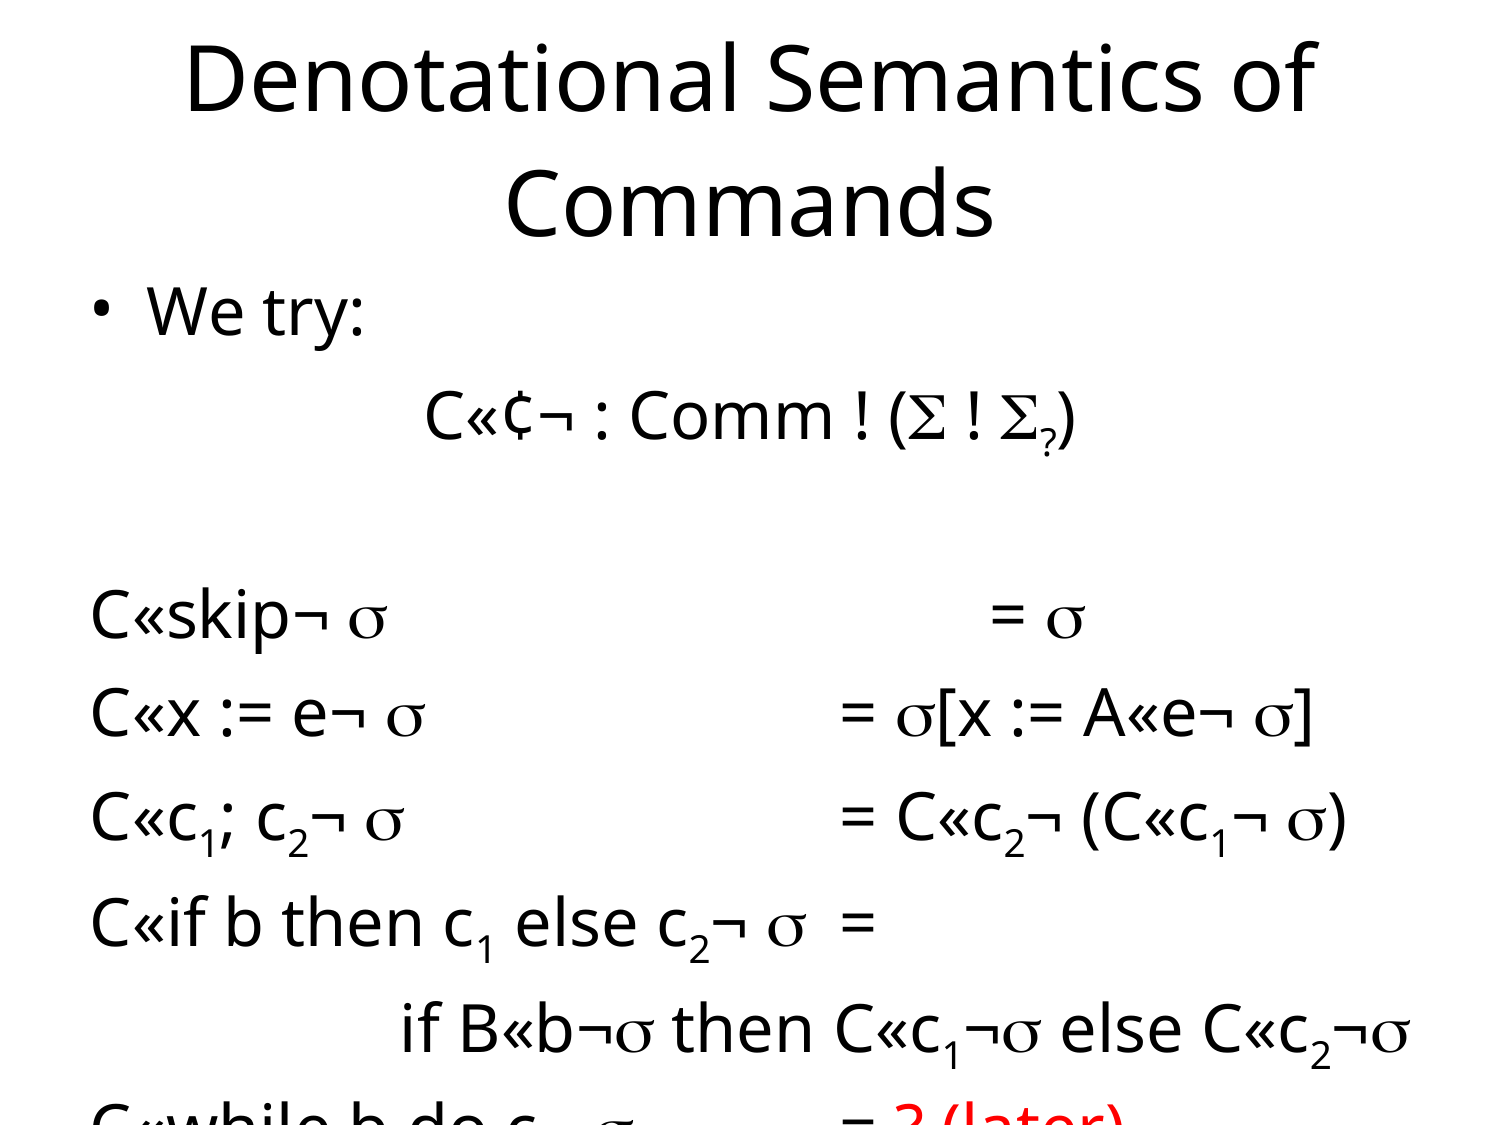

# Denotational Semantics of Commands
We try:
C«¢¬ : Comm ! ( ! ?)
C«skip¬  				= 
C«x := e¬  			= [x := A«e¬ ]
C«c1; c2¬  			= C«c2¬ (C«c1¬ )
C«if b then c1 else c2¬ 	=
	if B«b¬ then C«c1¬ else C«c2¬
C«while b do c¬  		= ? (later)